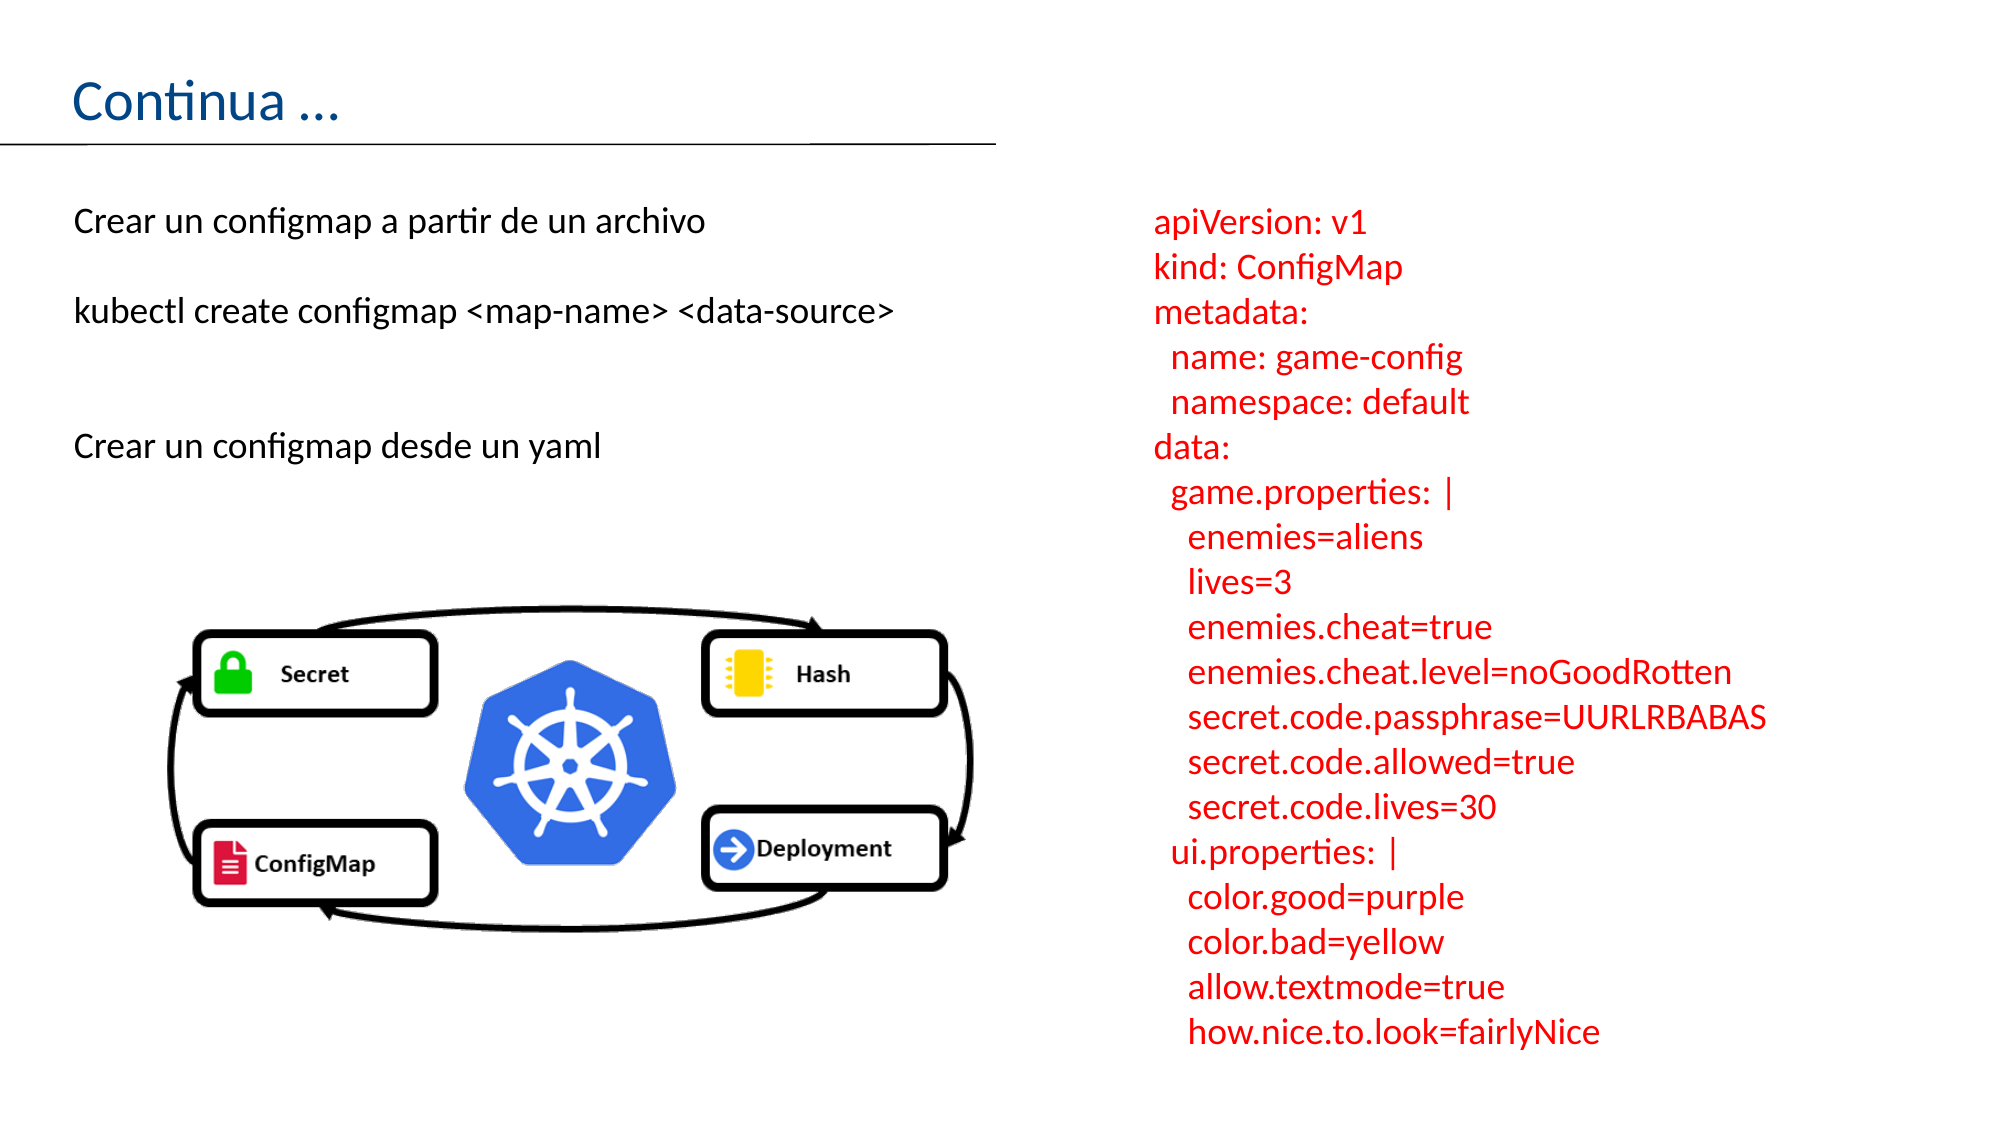

Continua …
Crear un configmap a partir de un archivo
kubectl create configmap <map-name> <data-source>
Crear un configmap desde un yaml
apiVersion: v1
kind: ConfigMap
metadata:
 name: game-config
 namespace: default
data:
 game.properties: |
 enemies=aliens
 lives=3
 enemies.cheat=true
 enemies.cheat.level=noGoodRotten
 secret.code.passphrase=UURLRBABAS
 secret.code.allowed=true
 secret.code.lives=30
 ui.properties: |
 color.good=purple
 color.bad=yellow
 allow.textmode=true
 how.nice.to.look=fairlyNice